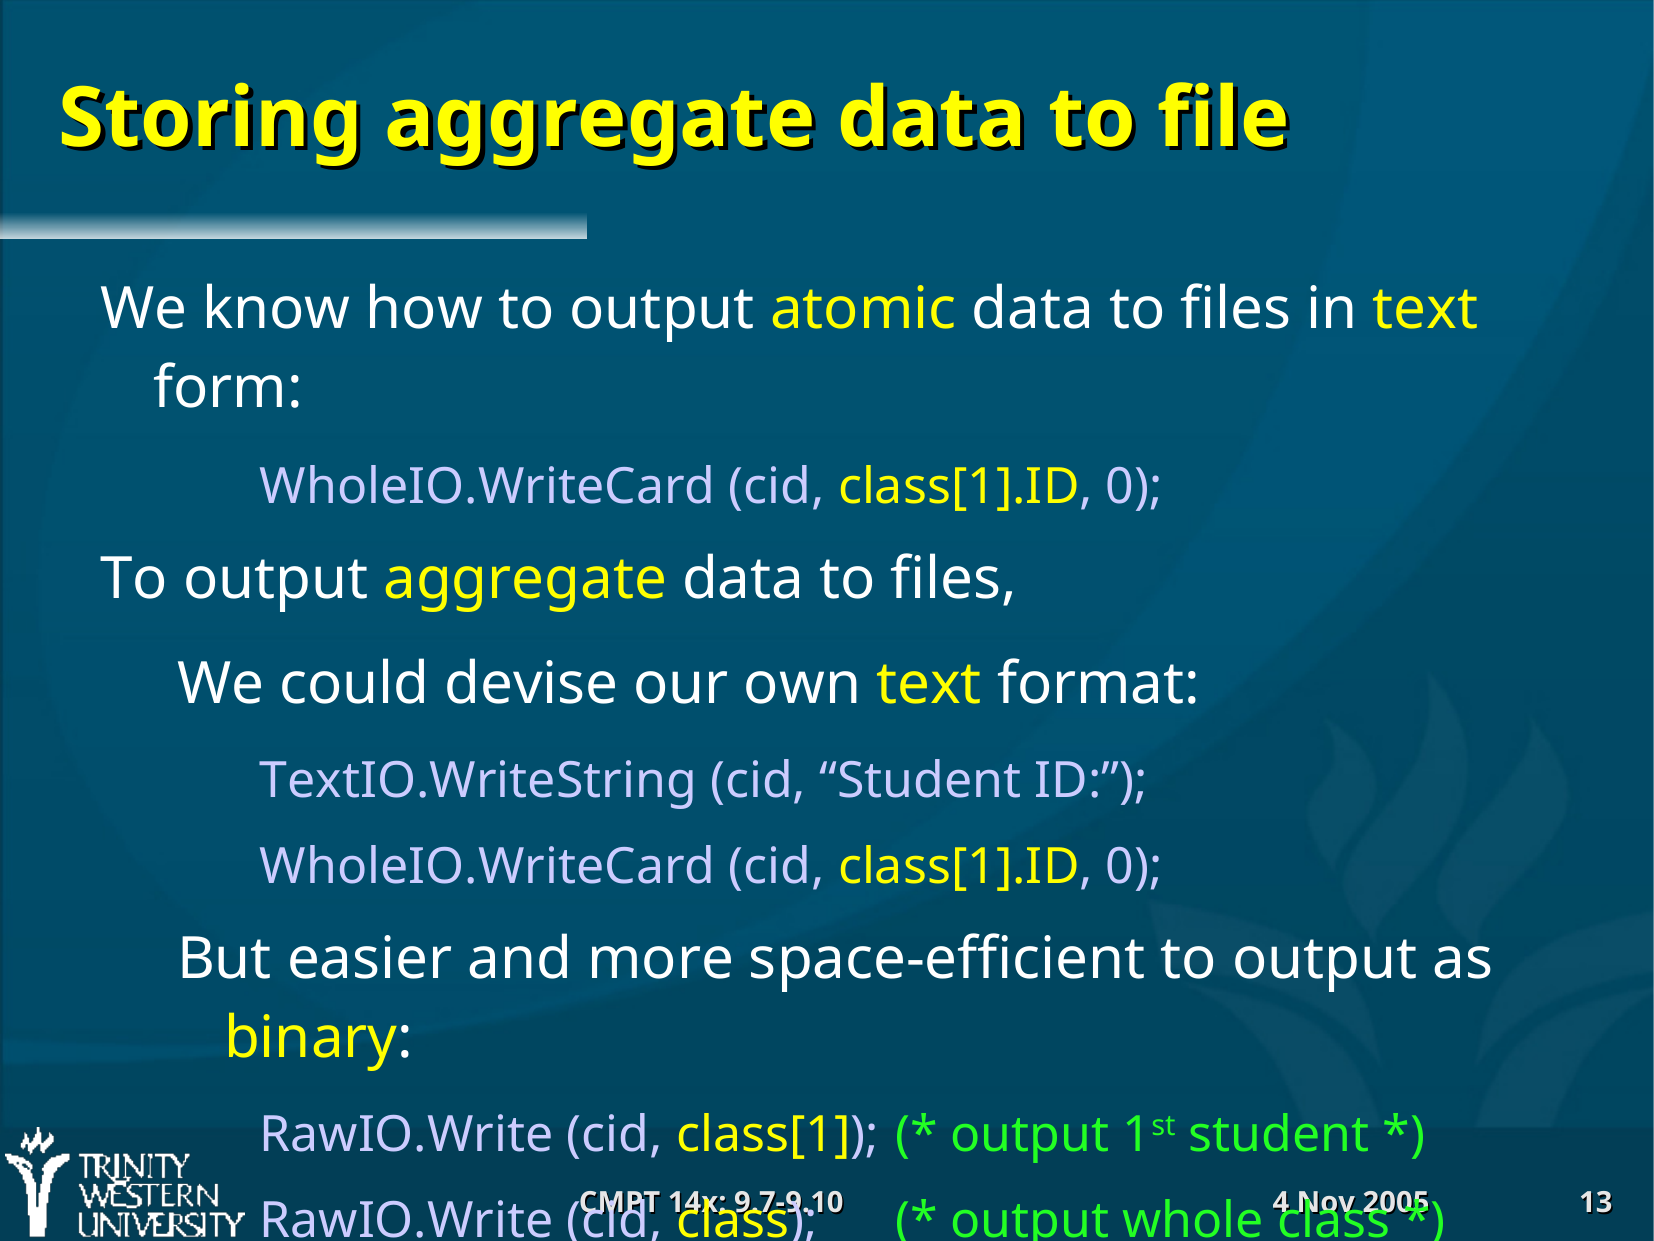

# Storing aggregate data to file
We know how to output atomic data to files in text form:
WholeIO.WriteCard (cid, class[1].ID, 0);
To output aggregate data to files,
We could devise our own text format:
TextIO.WriteString (cid, “Student ID:”);
WholeIO.WriteCard (cid, class[1].ID, 0);
But easier and more space-efficient to output as binary:
RawIO.Write (cid, class[1]);	(* output 1st student *)
RawIO.Write (cid, class);		(* output whole class *)
CMPT 14x: 9.7-9.10
4 Nov 2005
13